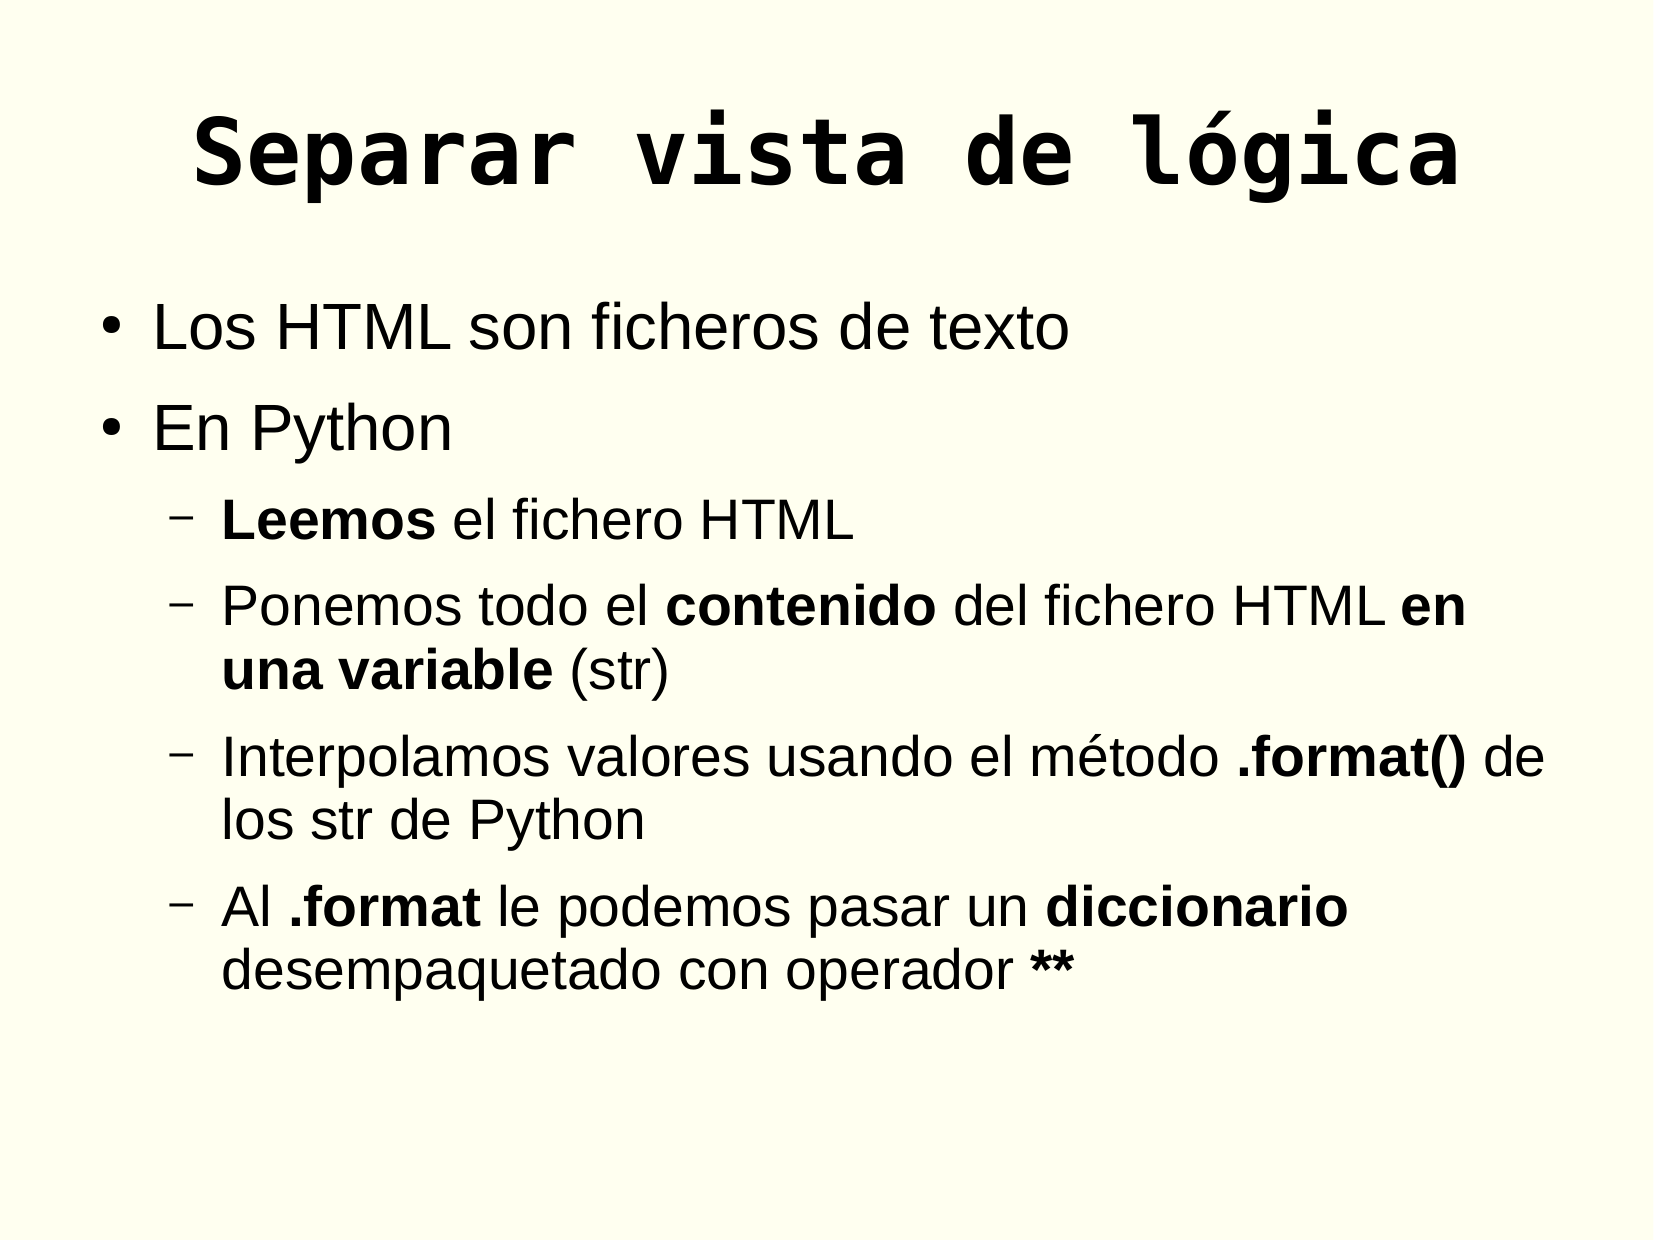

# Separar vista de lógica
Los HTML son ficheros de texto
En Python
Leemos el fichero HTML
Ponemos todo el contenido del fichero HTML en una variable (str)
Interpolamos valores usando el método .format() de los str de Python
Al .format le podemos pasar un diccionario desempaquetado con operador **